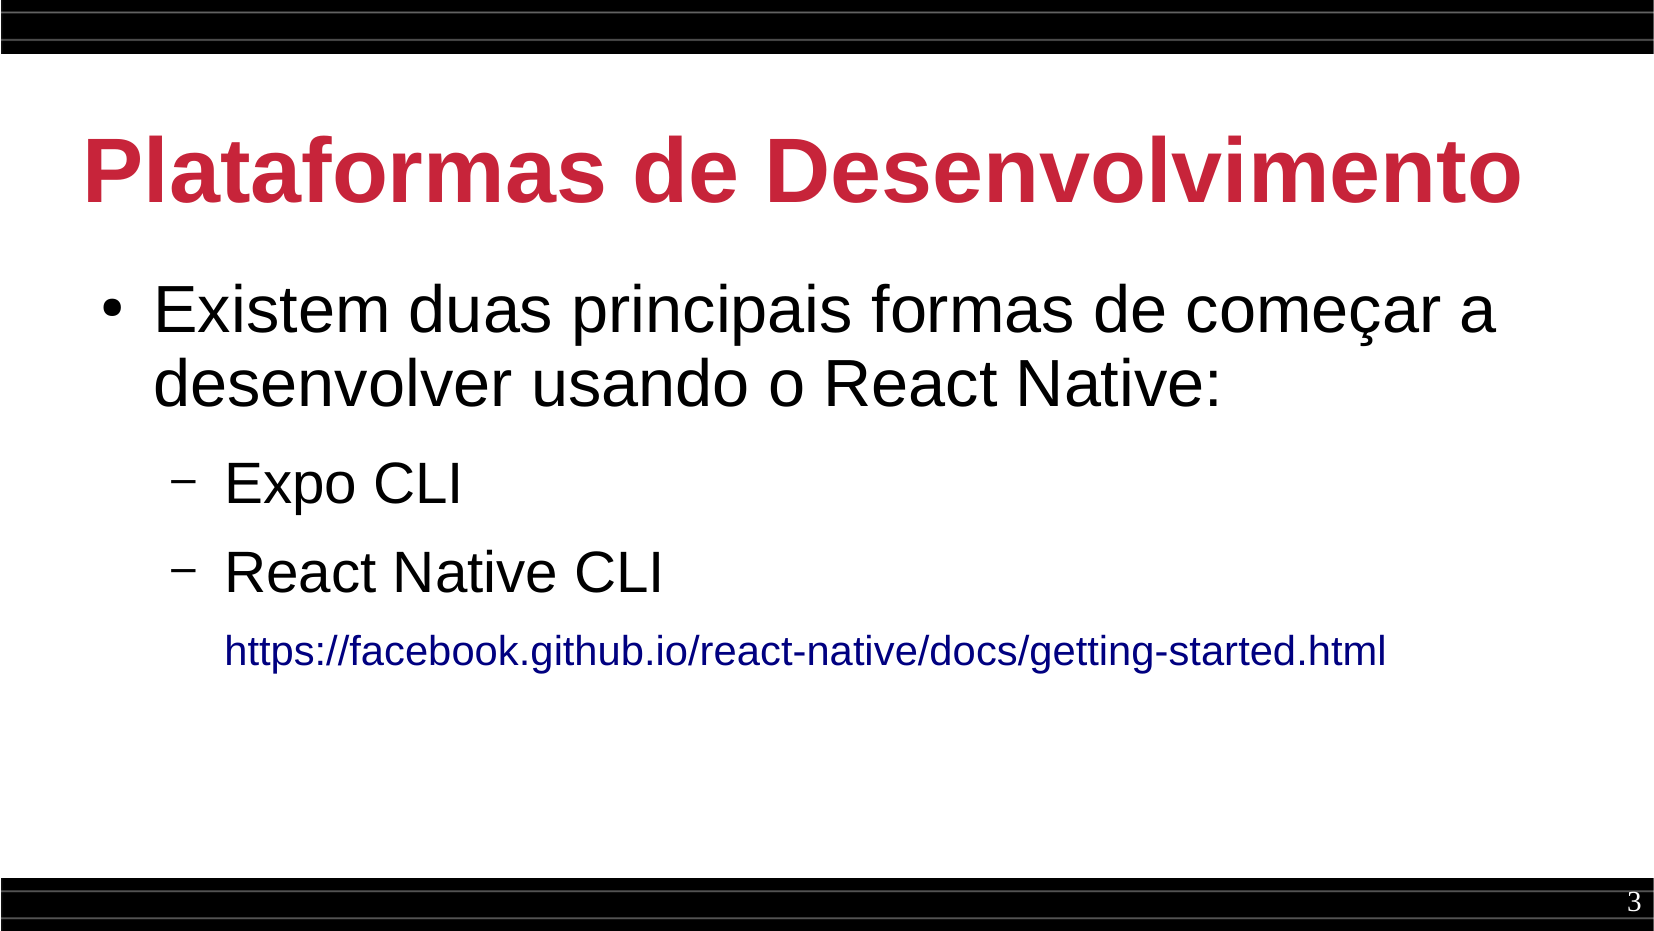

# Plataformas de Desenvolvimento
Existem duas principais formas de começar a desenvolver usando o React Native:
Expo CLI
React Native CLI
https://facebook.github.io/react-native/docs/getting-started.html